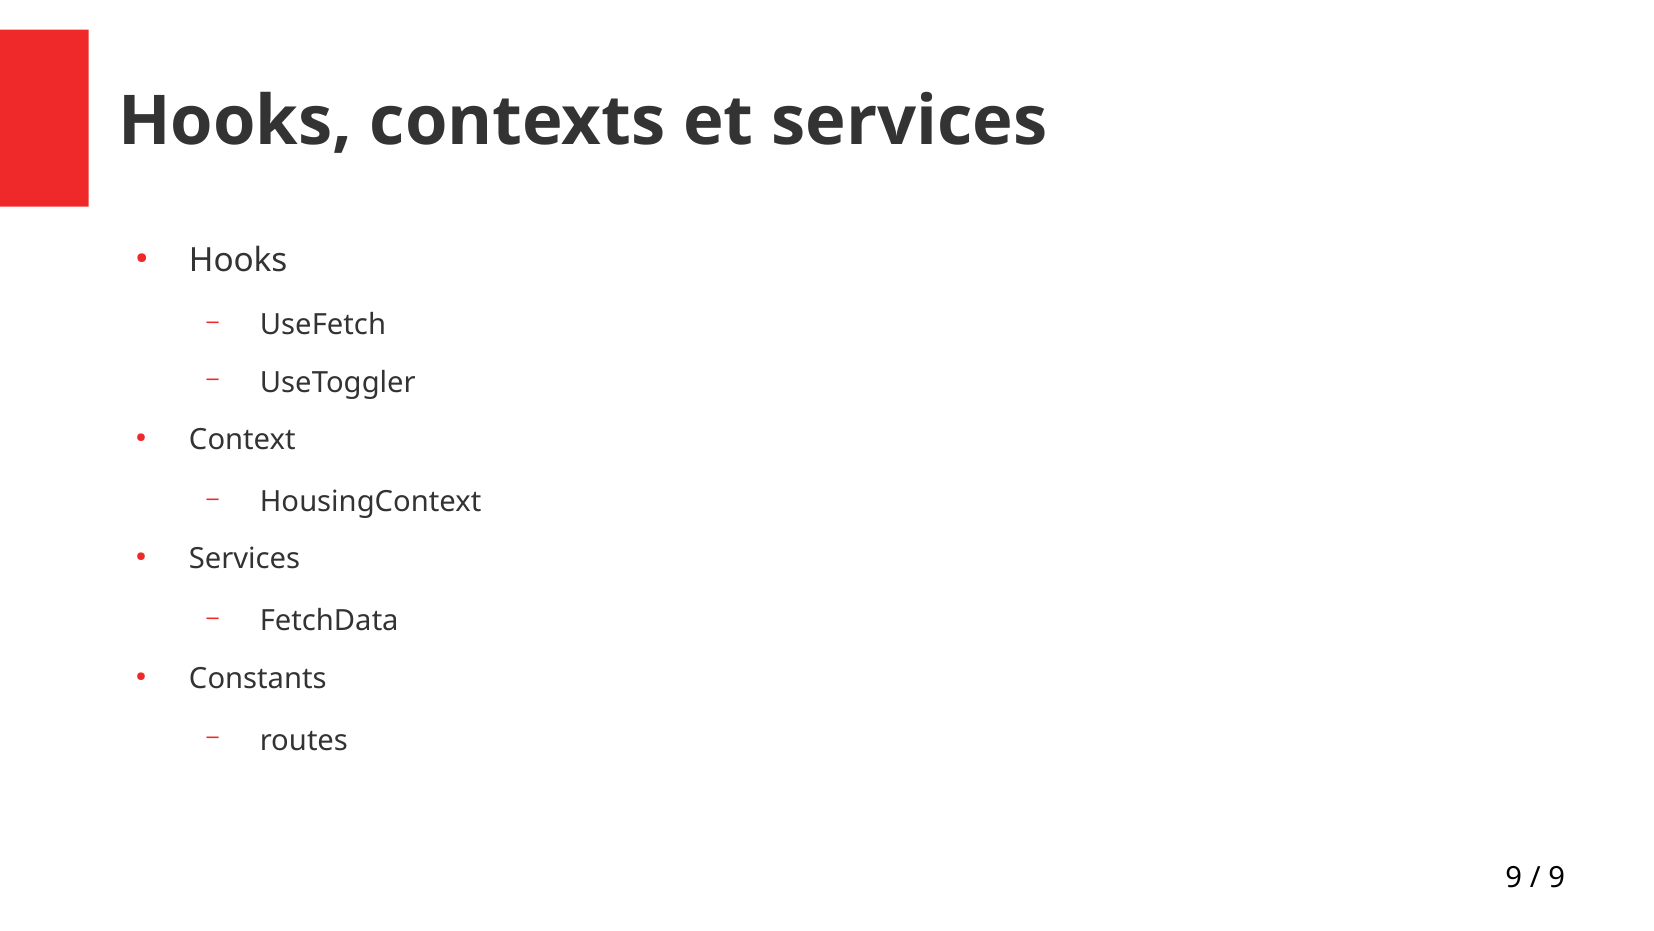

# Hooks, contexts et services
Hooks
UseFetch
UseToggler
Context
HousingContext
Services
FetchData
Constants
routes
9